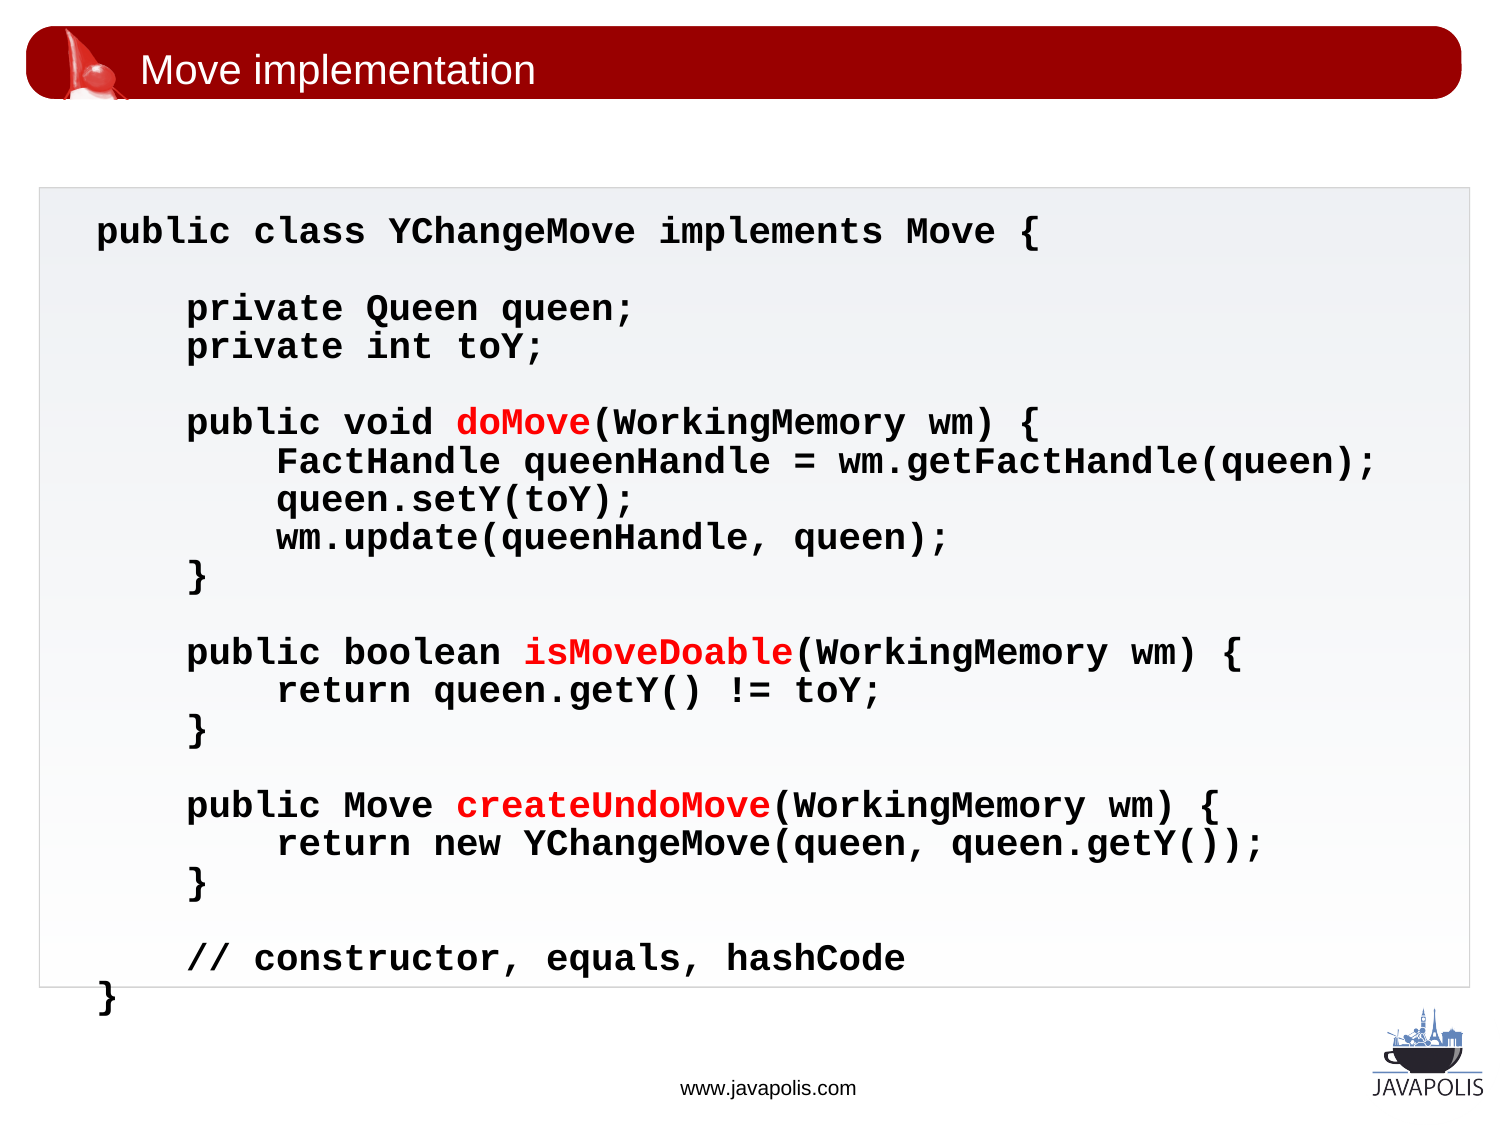

# Move implementation
public class YChangeMove implements Move {
 private Queen queen;
 private int toY;
 public void doMove(WorkingMemory wm) {
 FactHandle queenHandle = wm.getFactHandle(queen);
 queen.setY(toY);
 wm.update(queenHandle, queen);
 }
 public boolean isMoveDoable(WorkingMemory wm) {
 return queen.getY() != toY;
 }
 public Move createUndoMove(WorkingMemory wm) {
 return new YChangeMove(queen, queen.getY());
 }
 // constructor, equals, hashCode
}